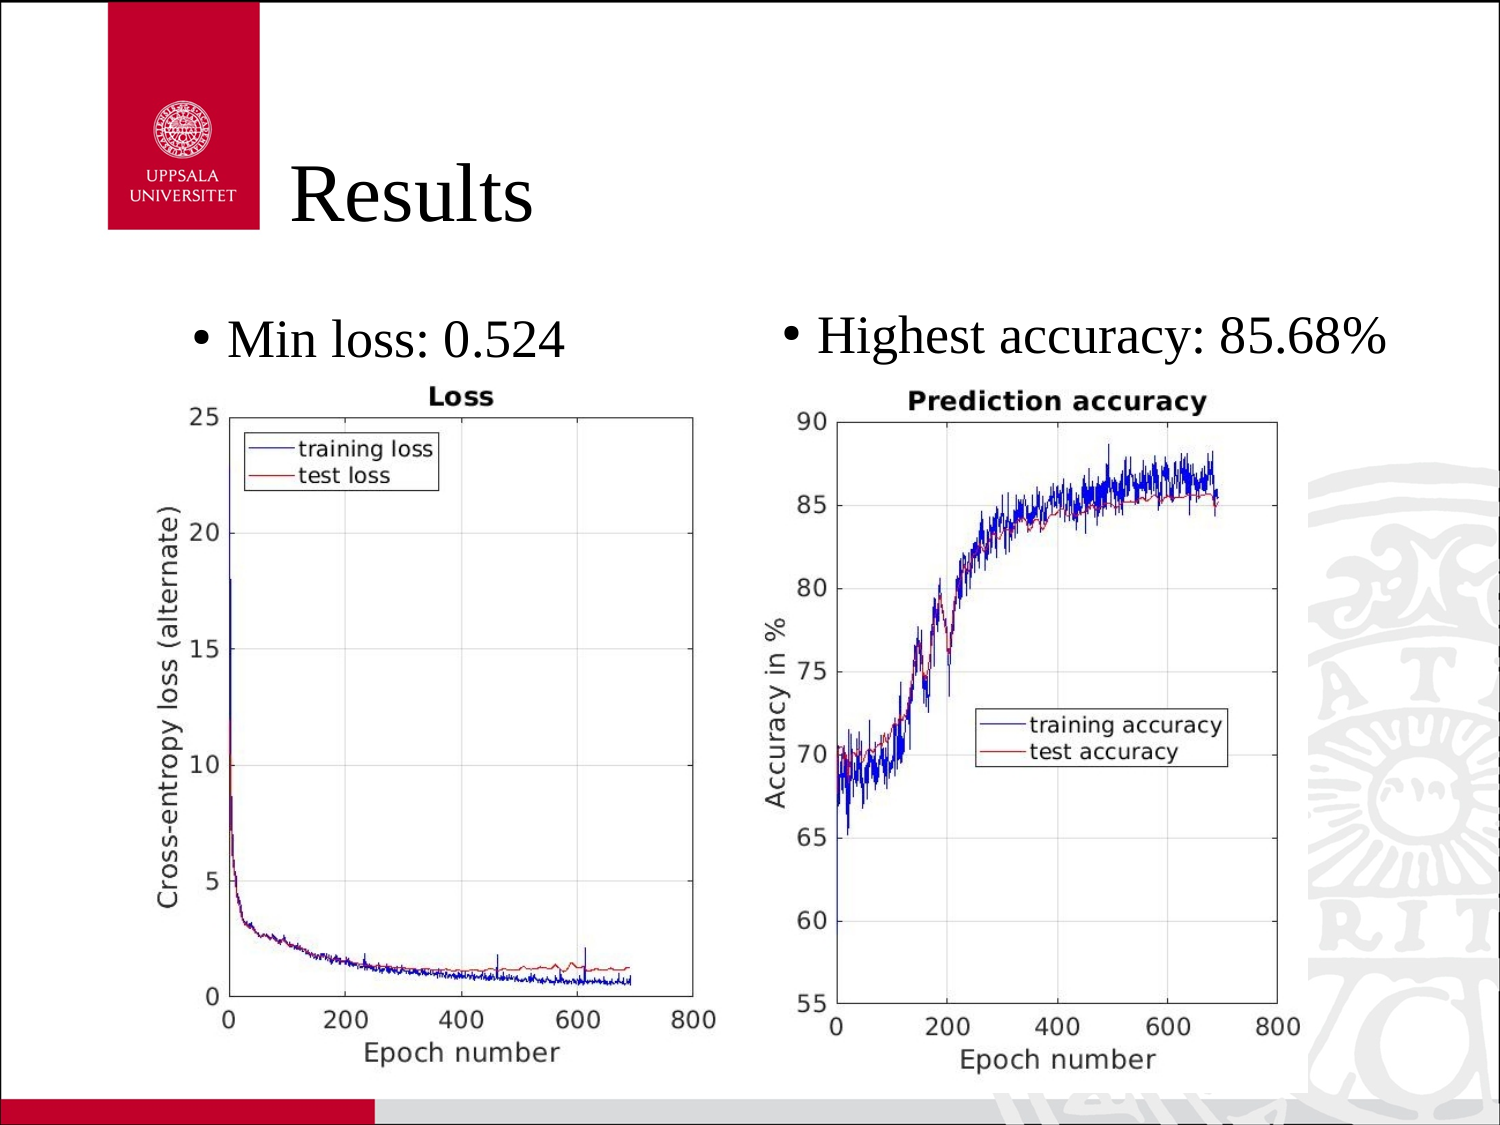

# Results
Highest accuracy: 85.68%
Min loss: 0.524